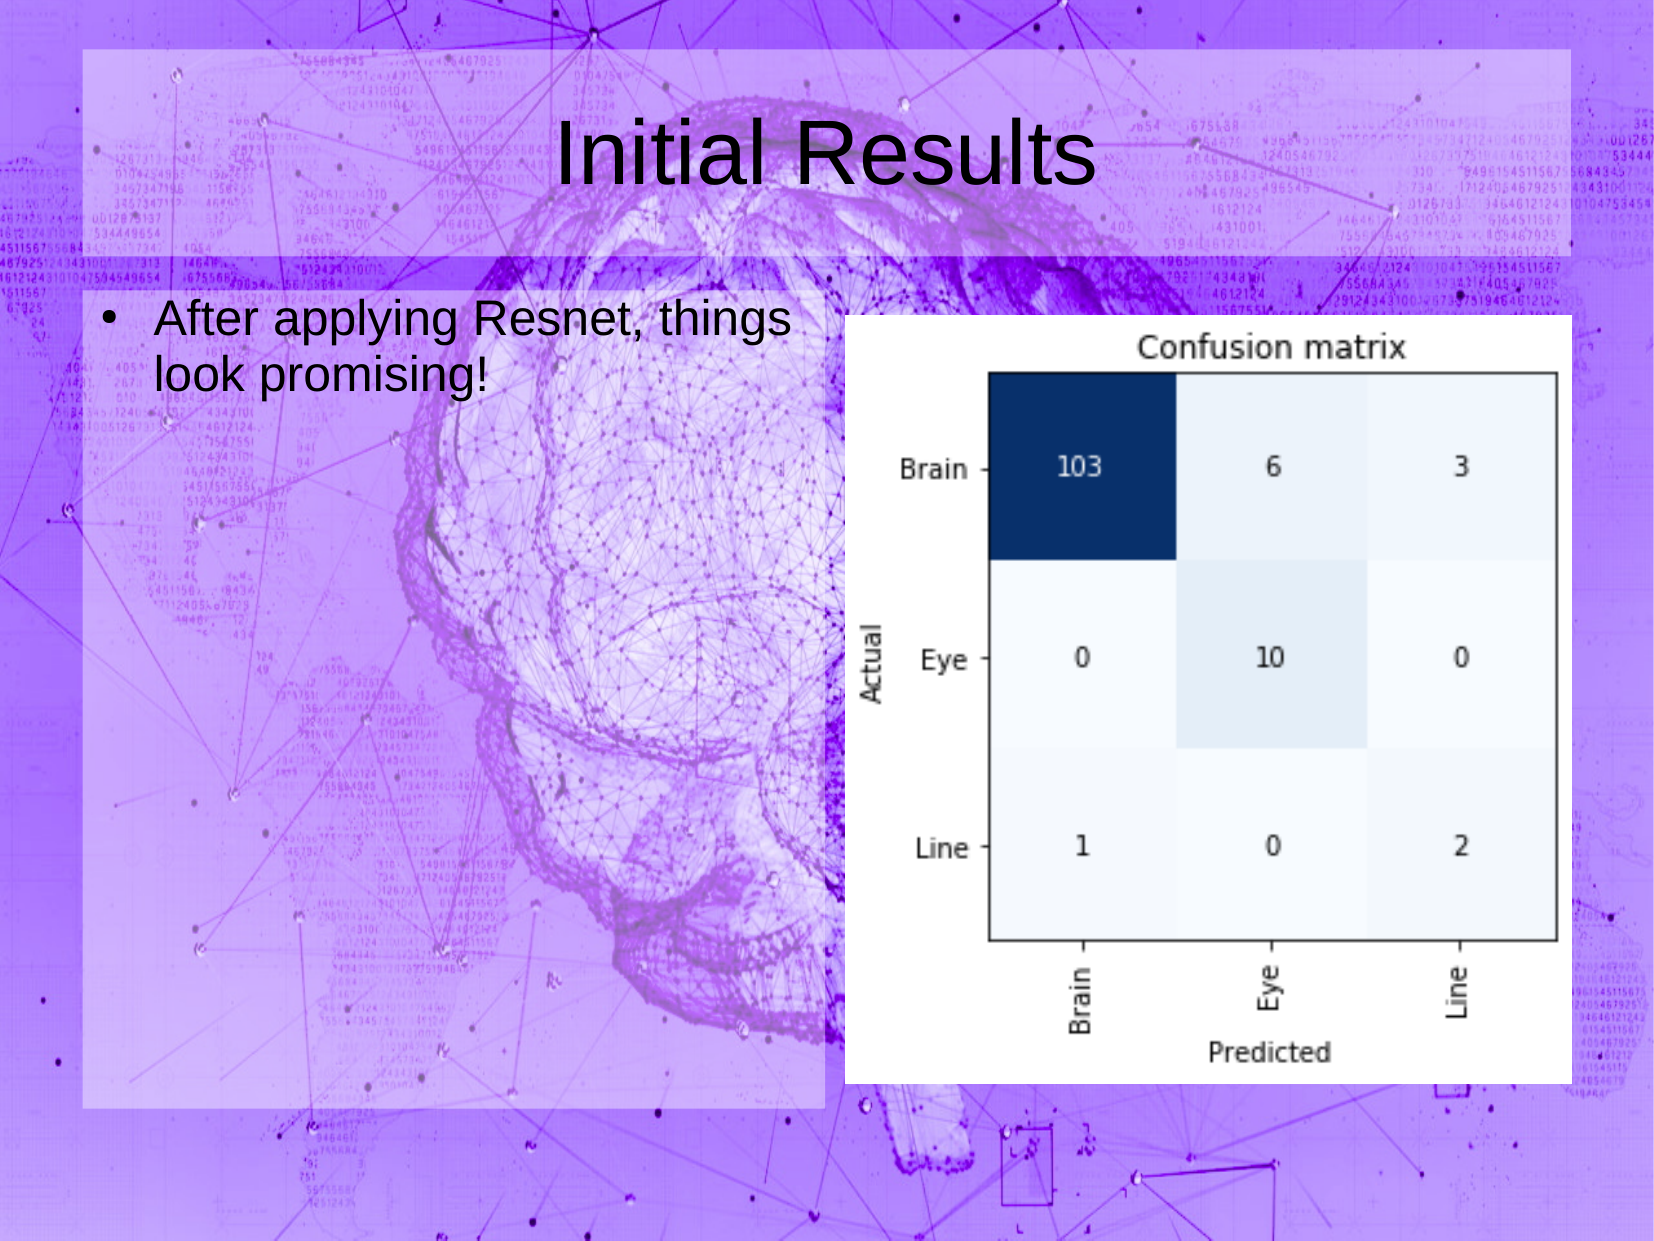

# Initial Results
After applying Resnet, things look promising!